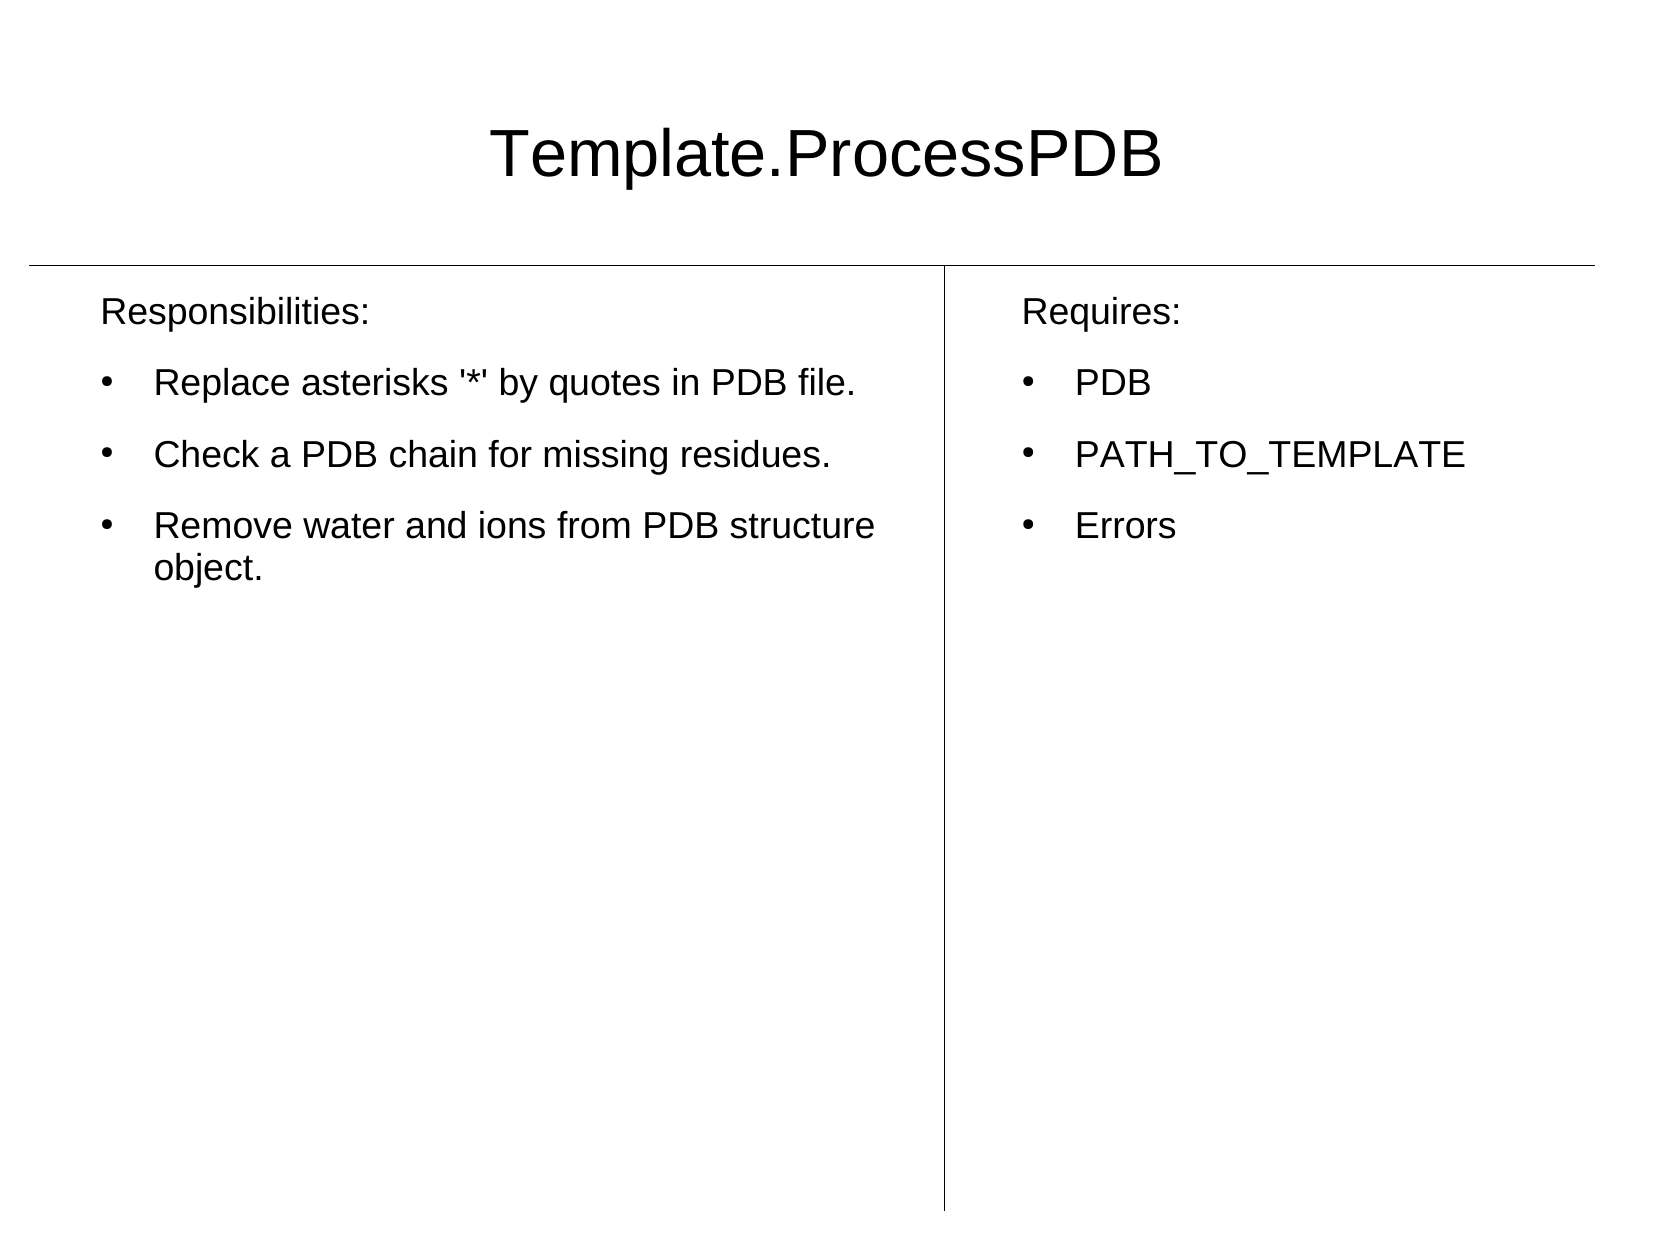

# Template.ProcessPDB
Responsibilities:
Replace asterisks '*' by quotes in PDB file.
Check a PDB chain for missing residues.
Remove water and ions from PDB structure object.
Requires:
PDB
PATH_TO_TEMPLATE
Errors